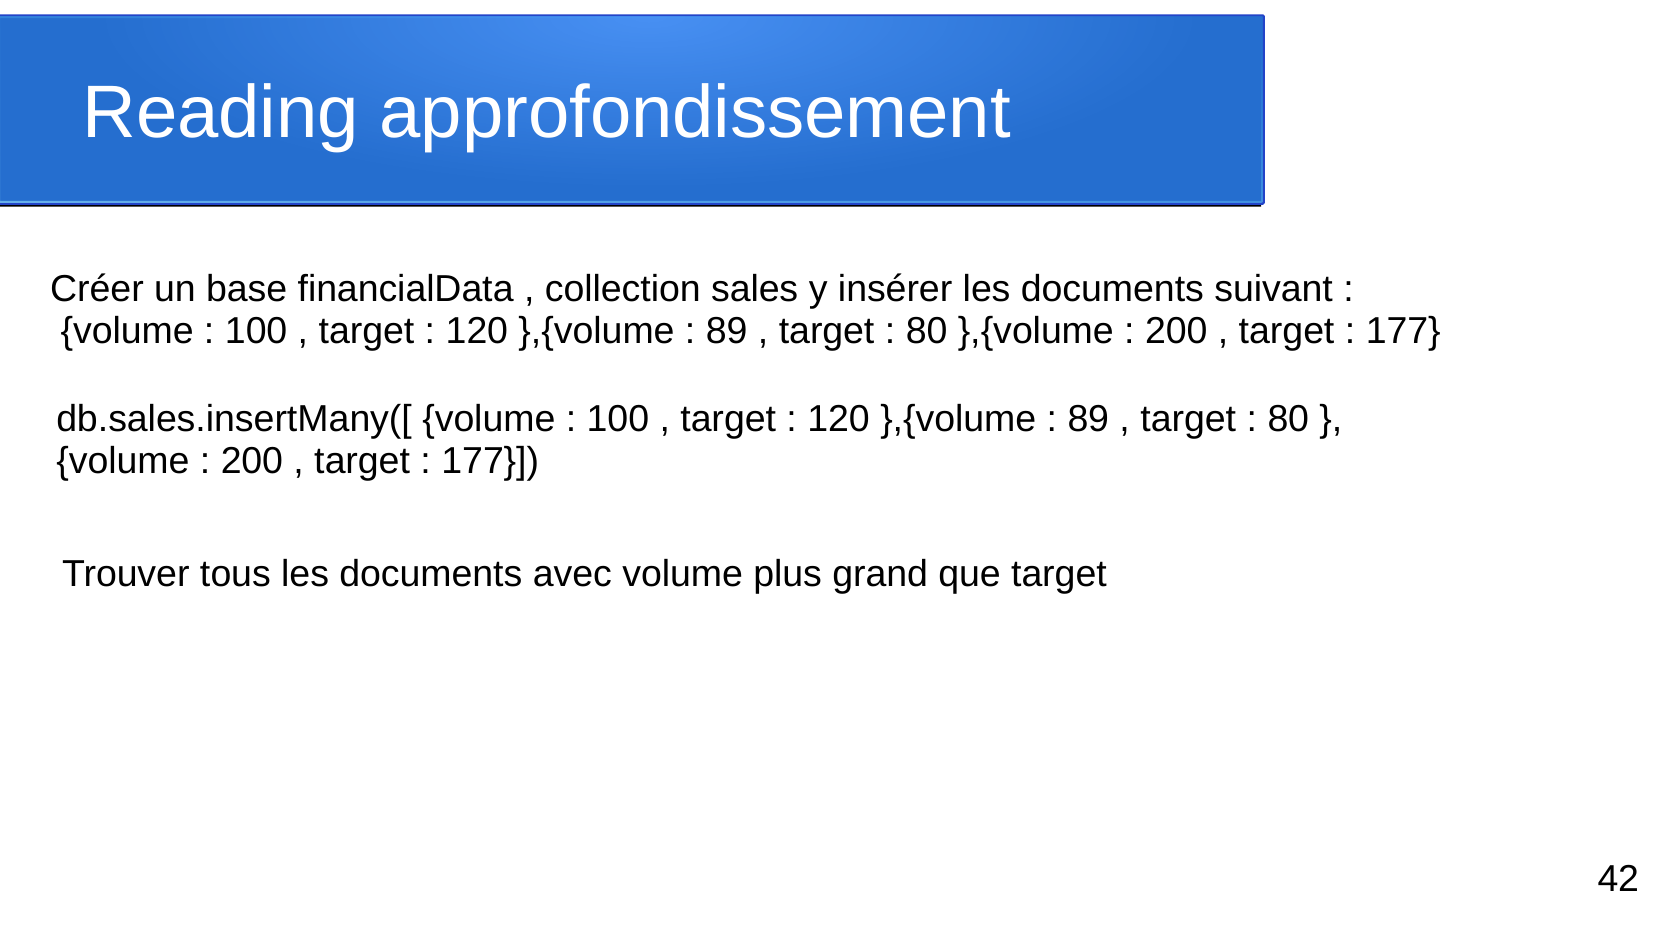

# Reading approfondissement
Créer un base financialData , collection sales y insérer les documents suivant :
 {volume : 100 , target : 120 },{volume : 89 , target : 80 },{volume : 200 , target : 177}
db.sales.insertMany([ {volume : 100 , target : 120 },{volume : 89 , target : 80 },
{volume : 200 , target : 177}])
Trouver tous les documents avec volume plus grand que target
42